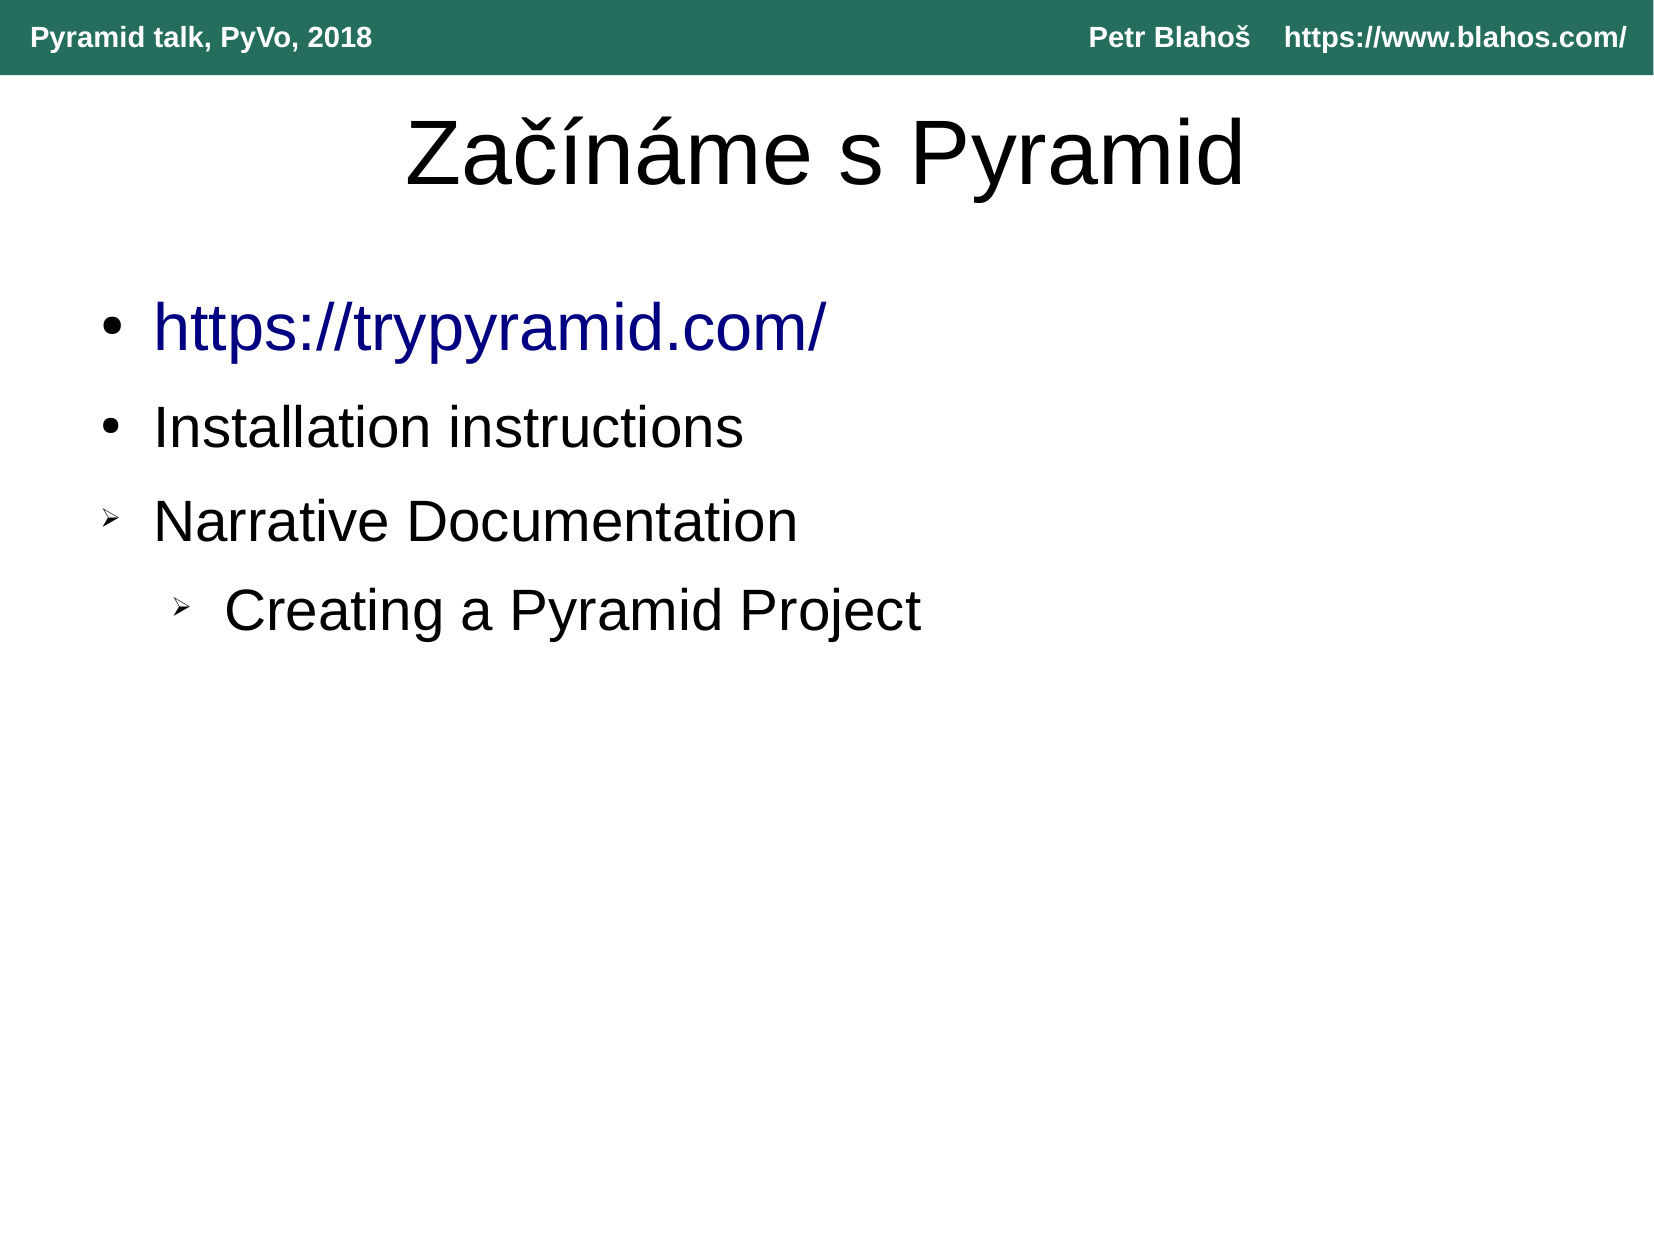

# Začínáme s Pyramid
https://trypyramid.com/
Installation instructions
Narrative Documentation
Creating a Pyramid Project